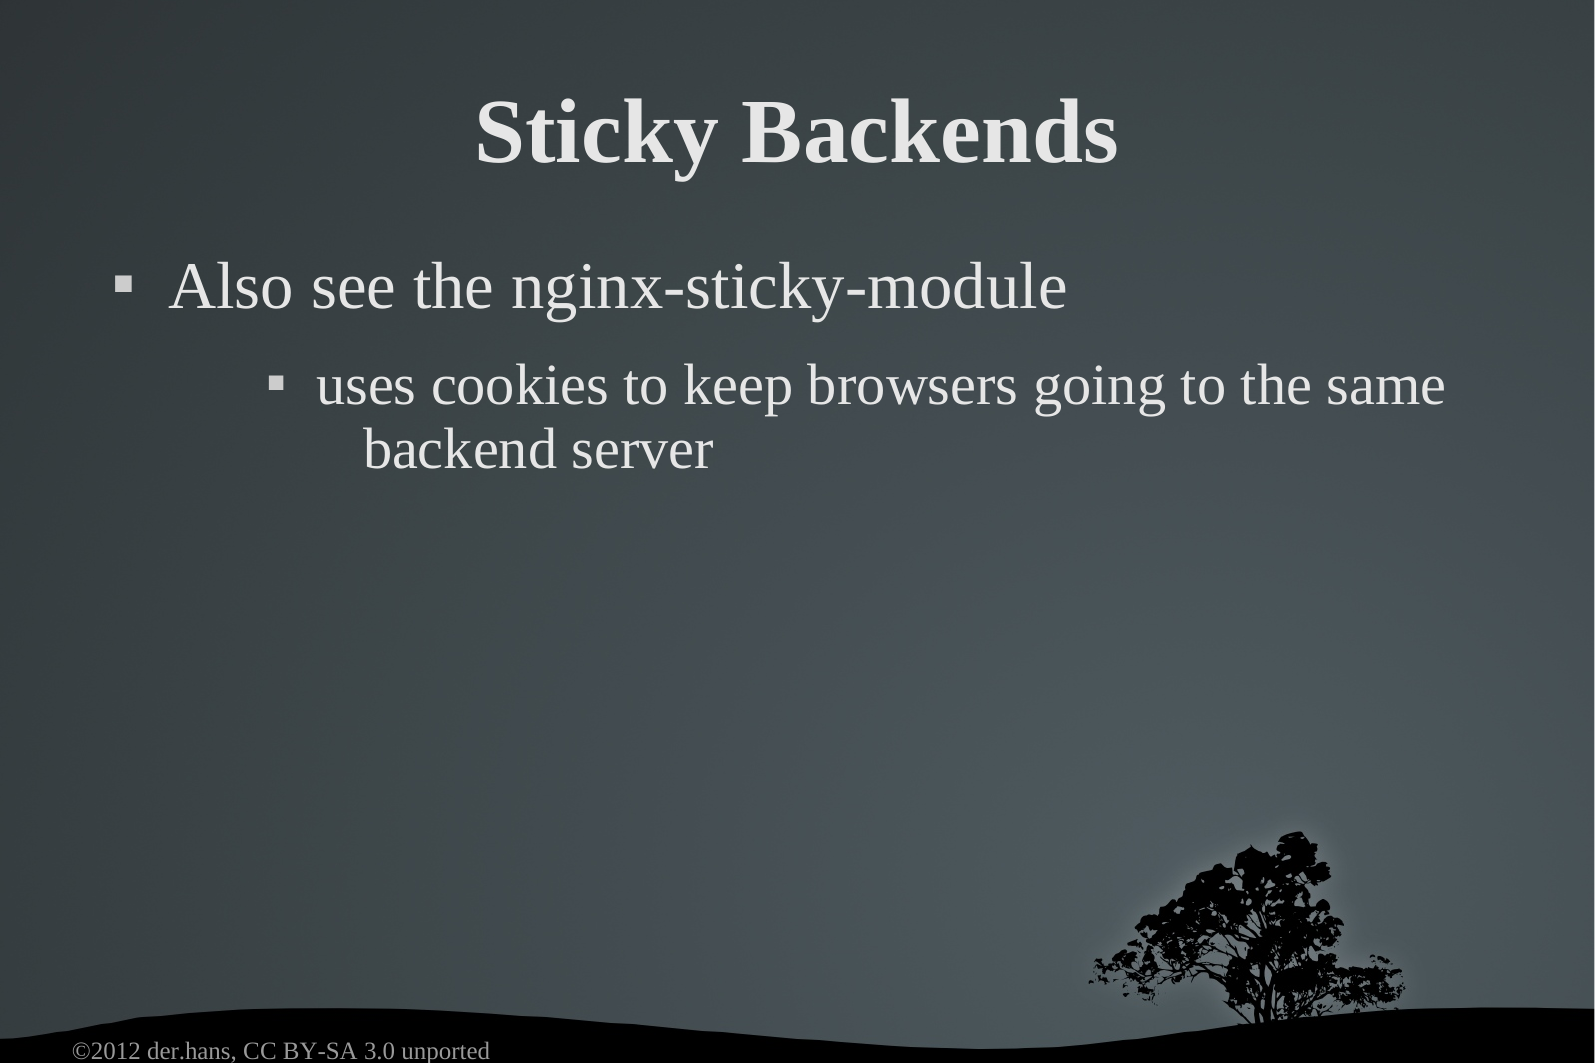

# Sticky Backends
Also see the nginx-sticky-module
uses cookies to keep browsers going to the same backend server
©2012 der.hans, CC BY-SA 3.0 unported